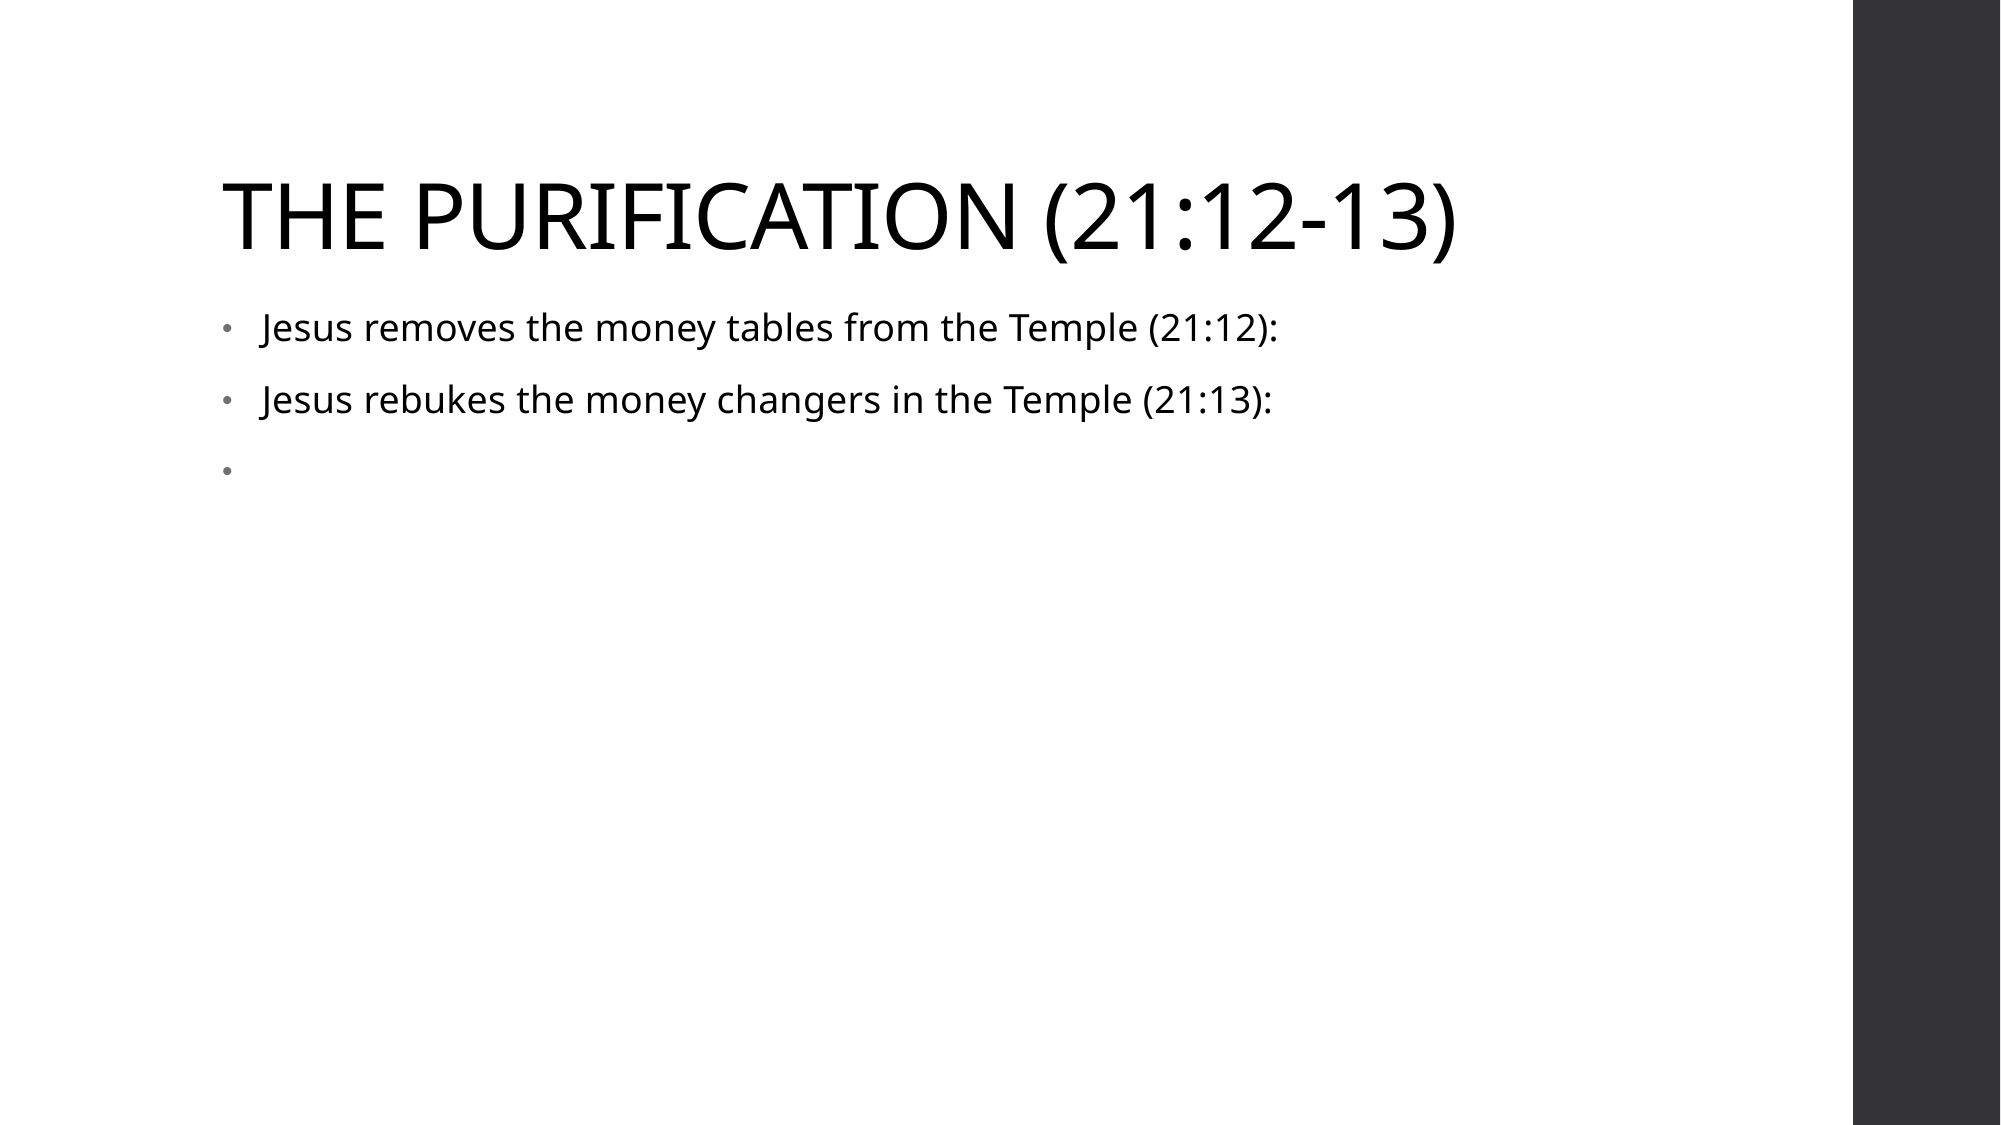

# THE PURIFICATION (21:12-13)
 Jesus removes the money tables from the Temple (21:12):
 Jesus rebukes the money changers in the Temple (21:13):